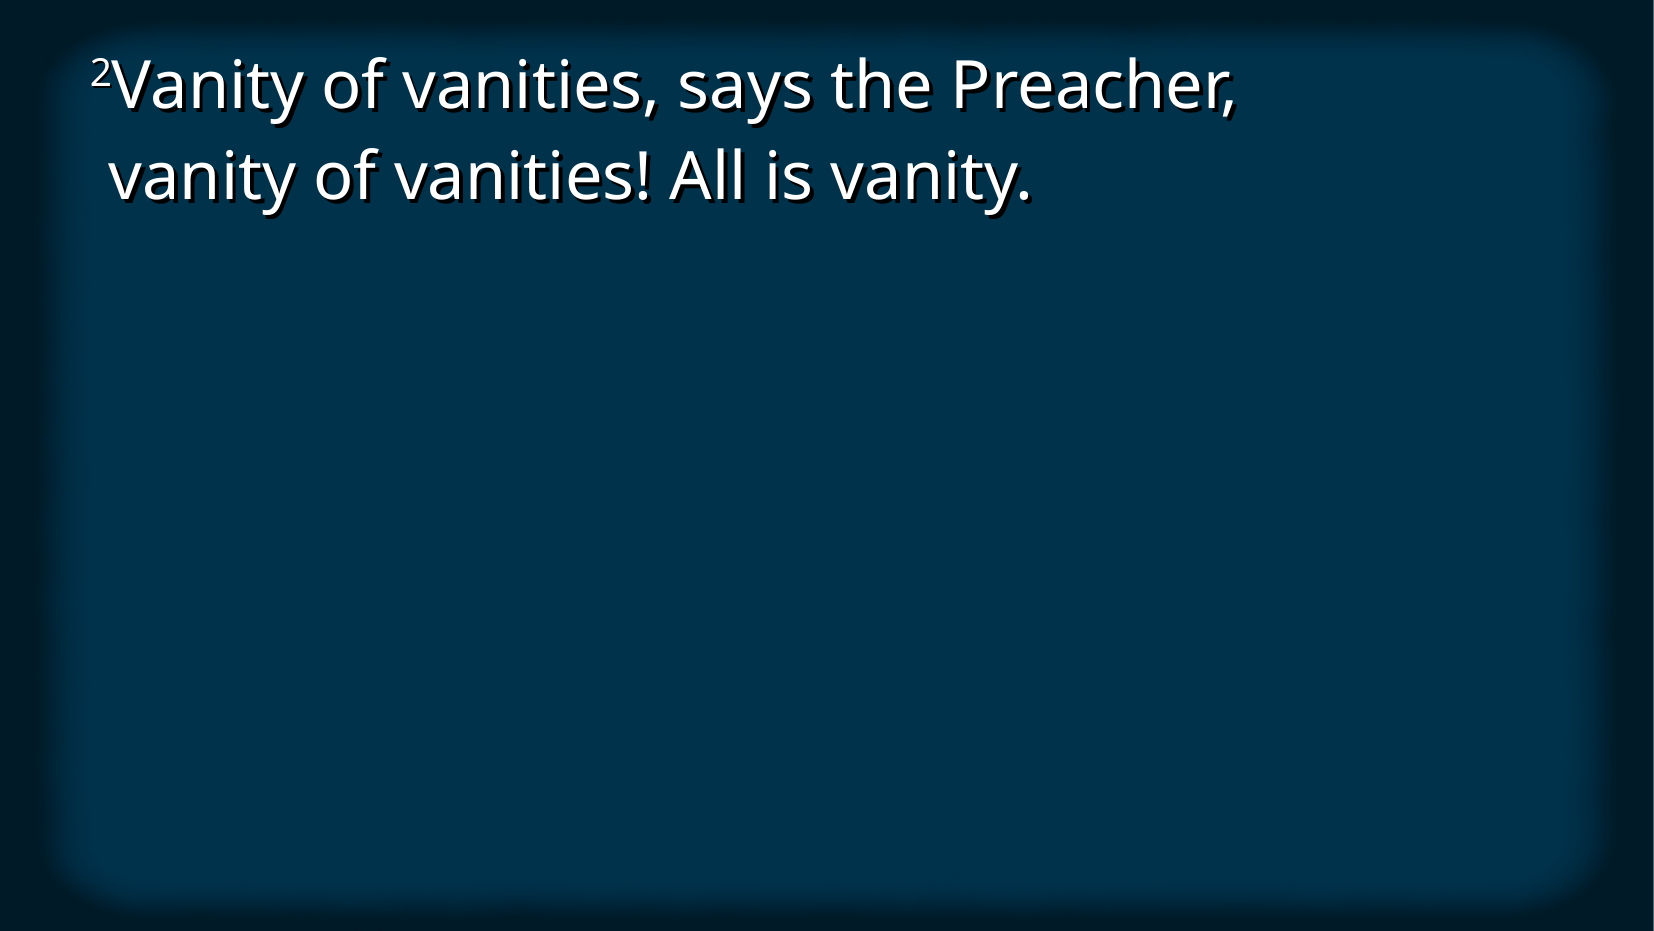

2Vanity of vanities, says the Preacher,
vanity of vanities! All is vanity.